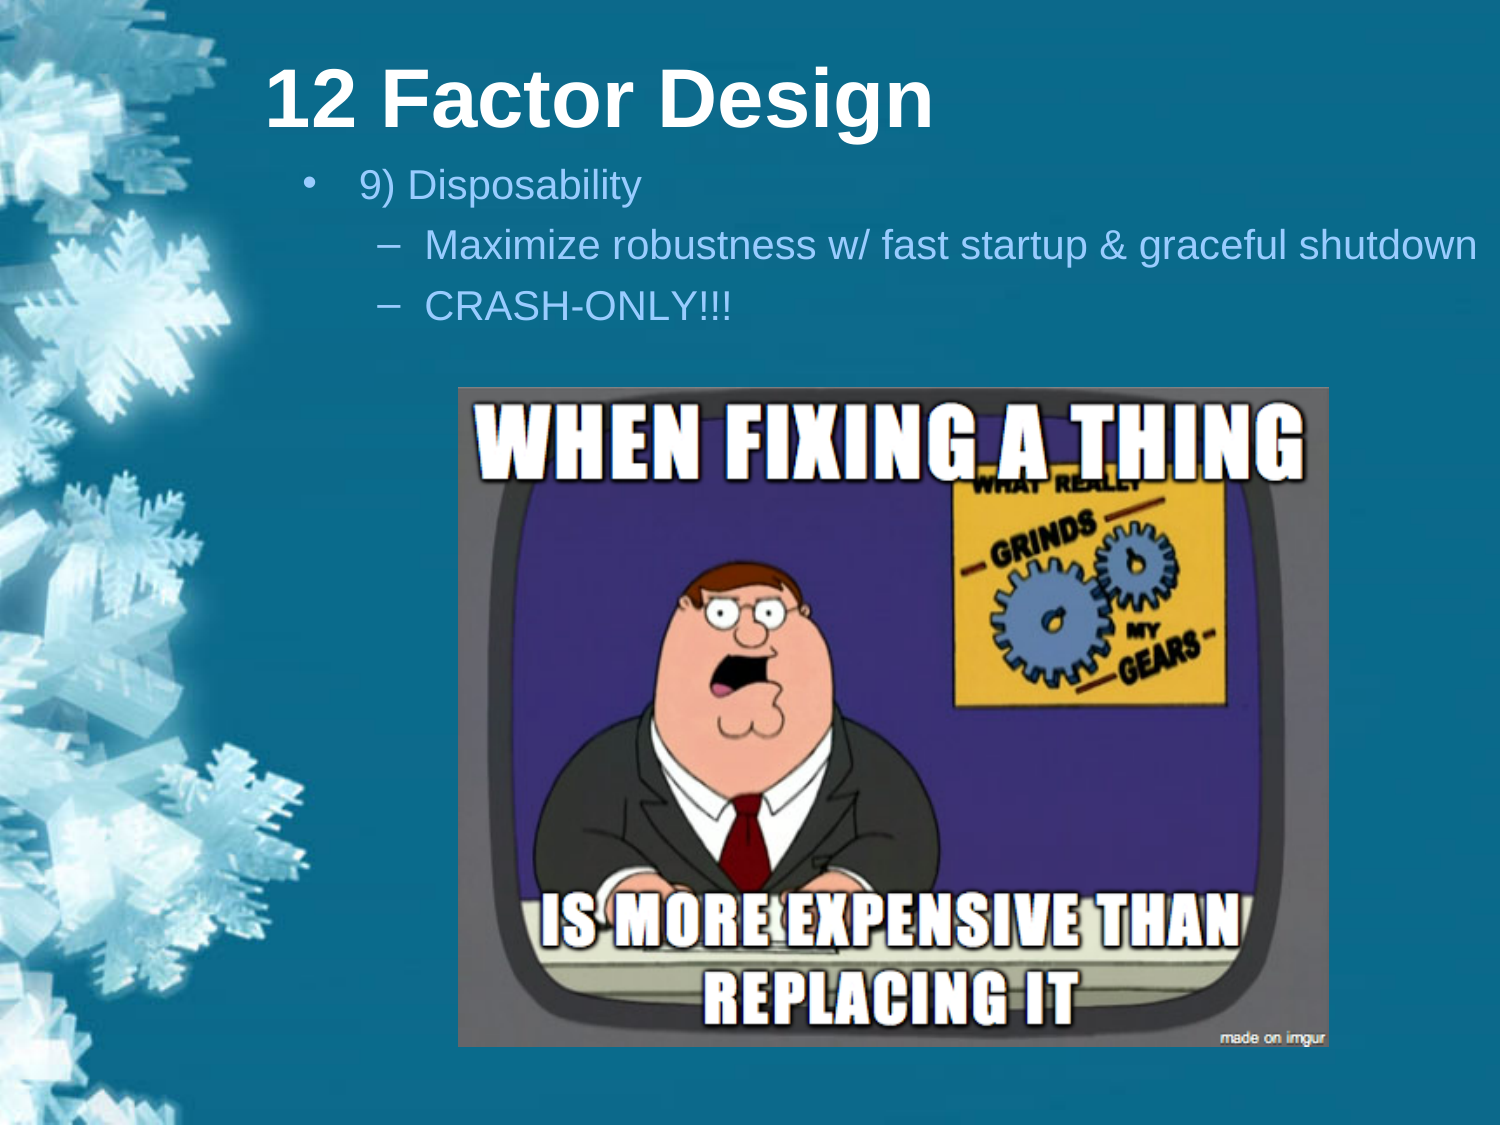

# 12 Factor Design
9) Disposability
Maximize robustness w/ fast startup & graceful shutdown
CRASH-ONLY!!!